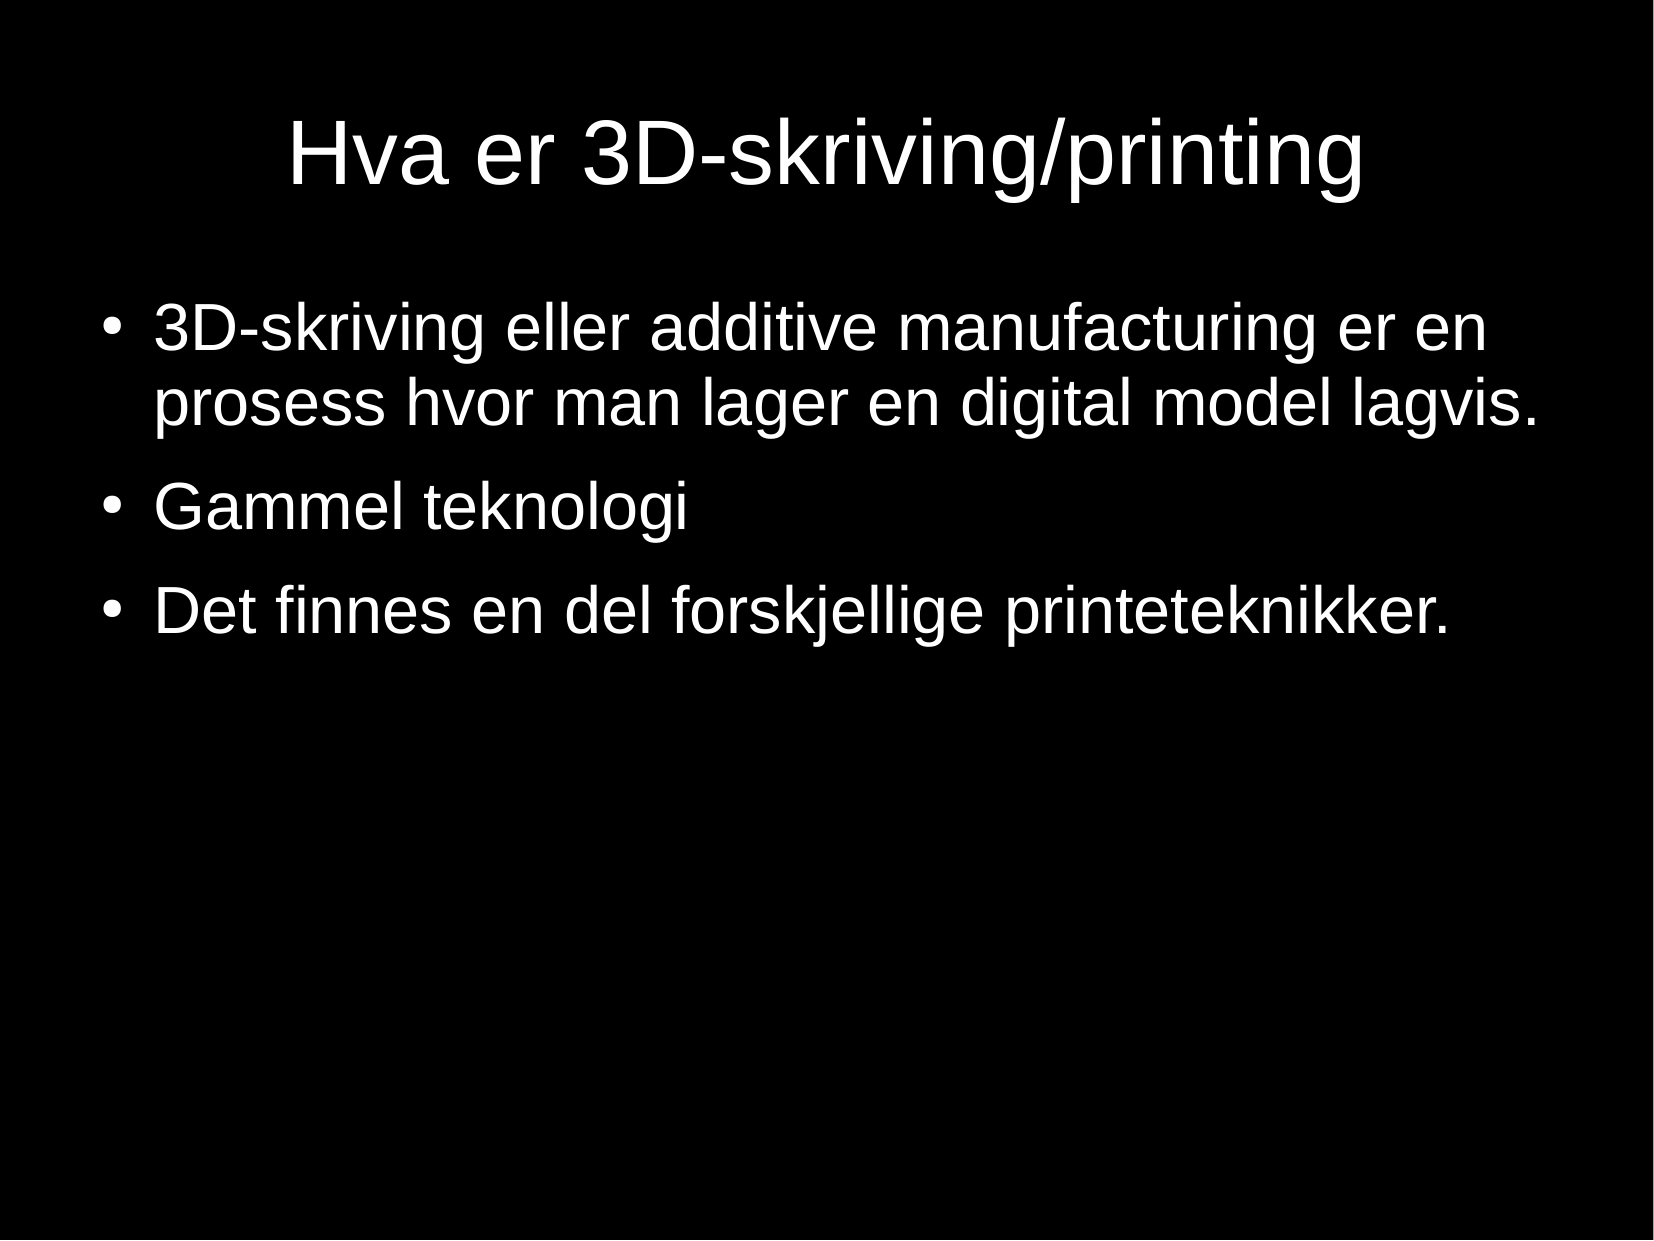

# Hva er 3D-skriving/printing
3D-skriving eller additive manufacturing er en prosess hvor man lager en digital model lagvis.
Gammel teknologi
Det finnes en del forskjellige printeteknikker.